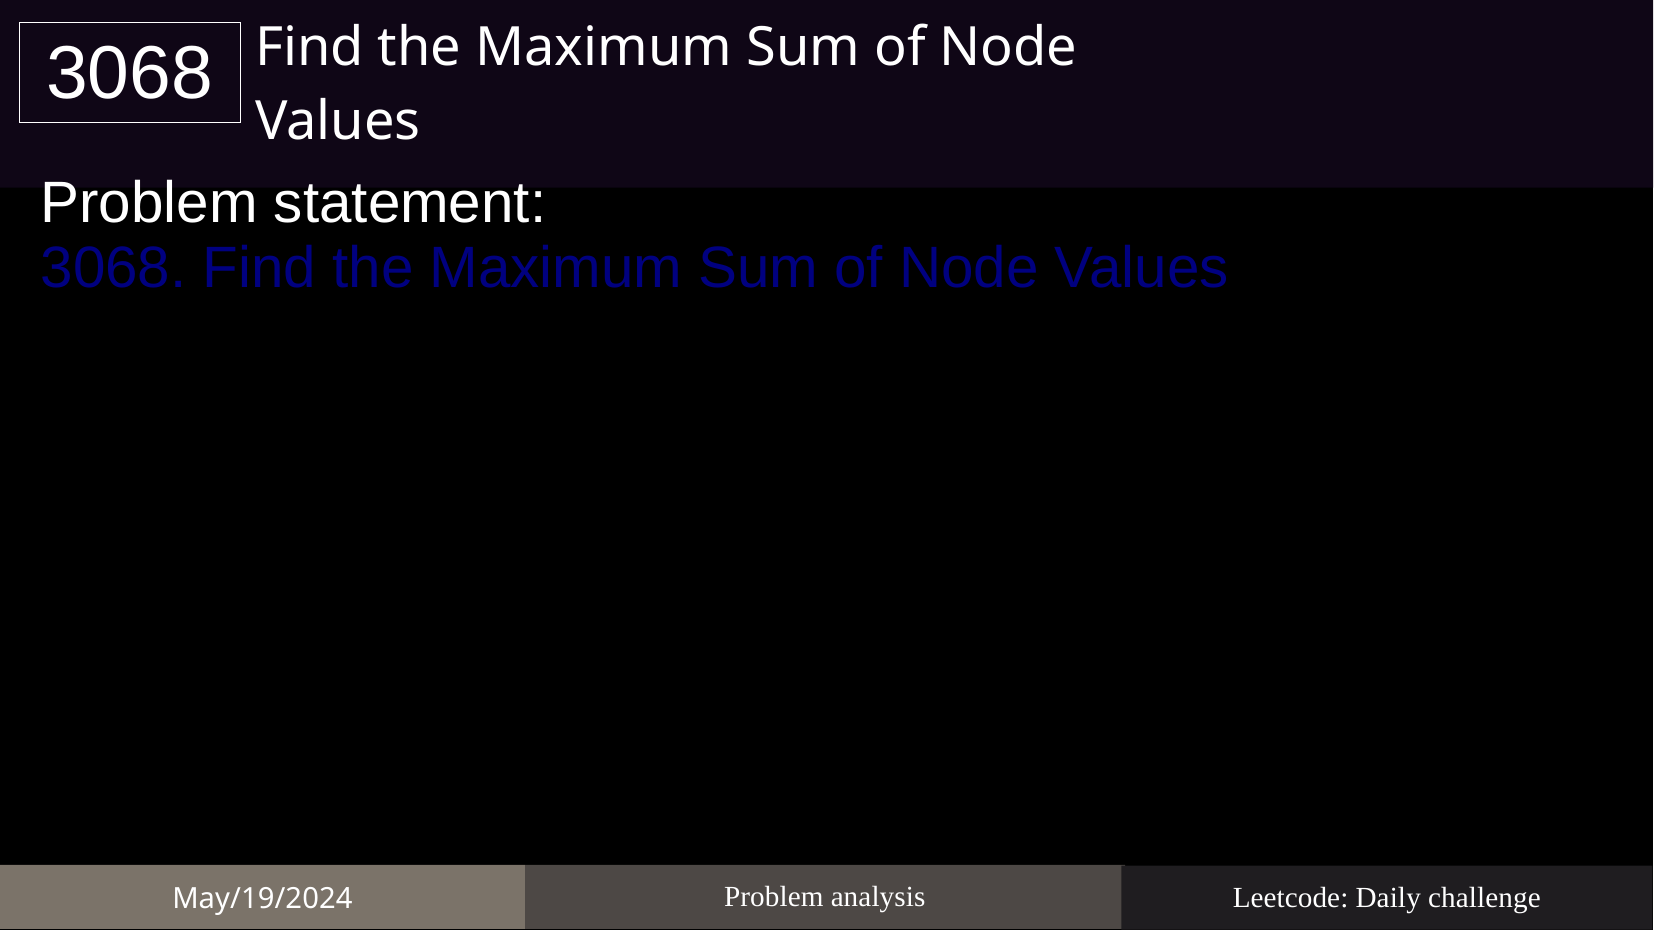

Problem statement: 3068. Find the Maximum Sum of Node Values